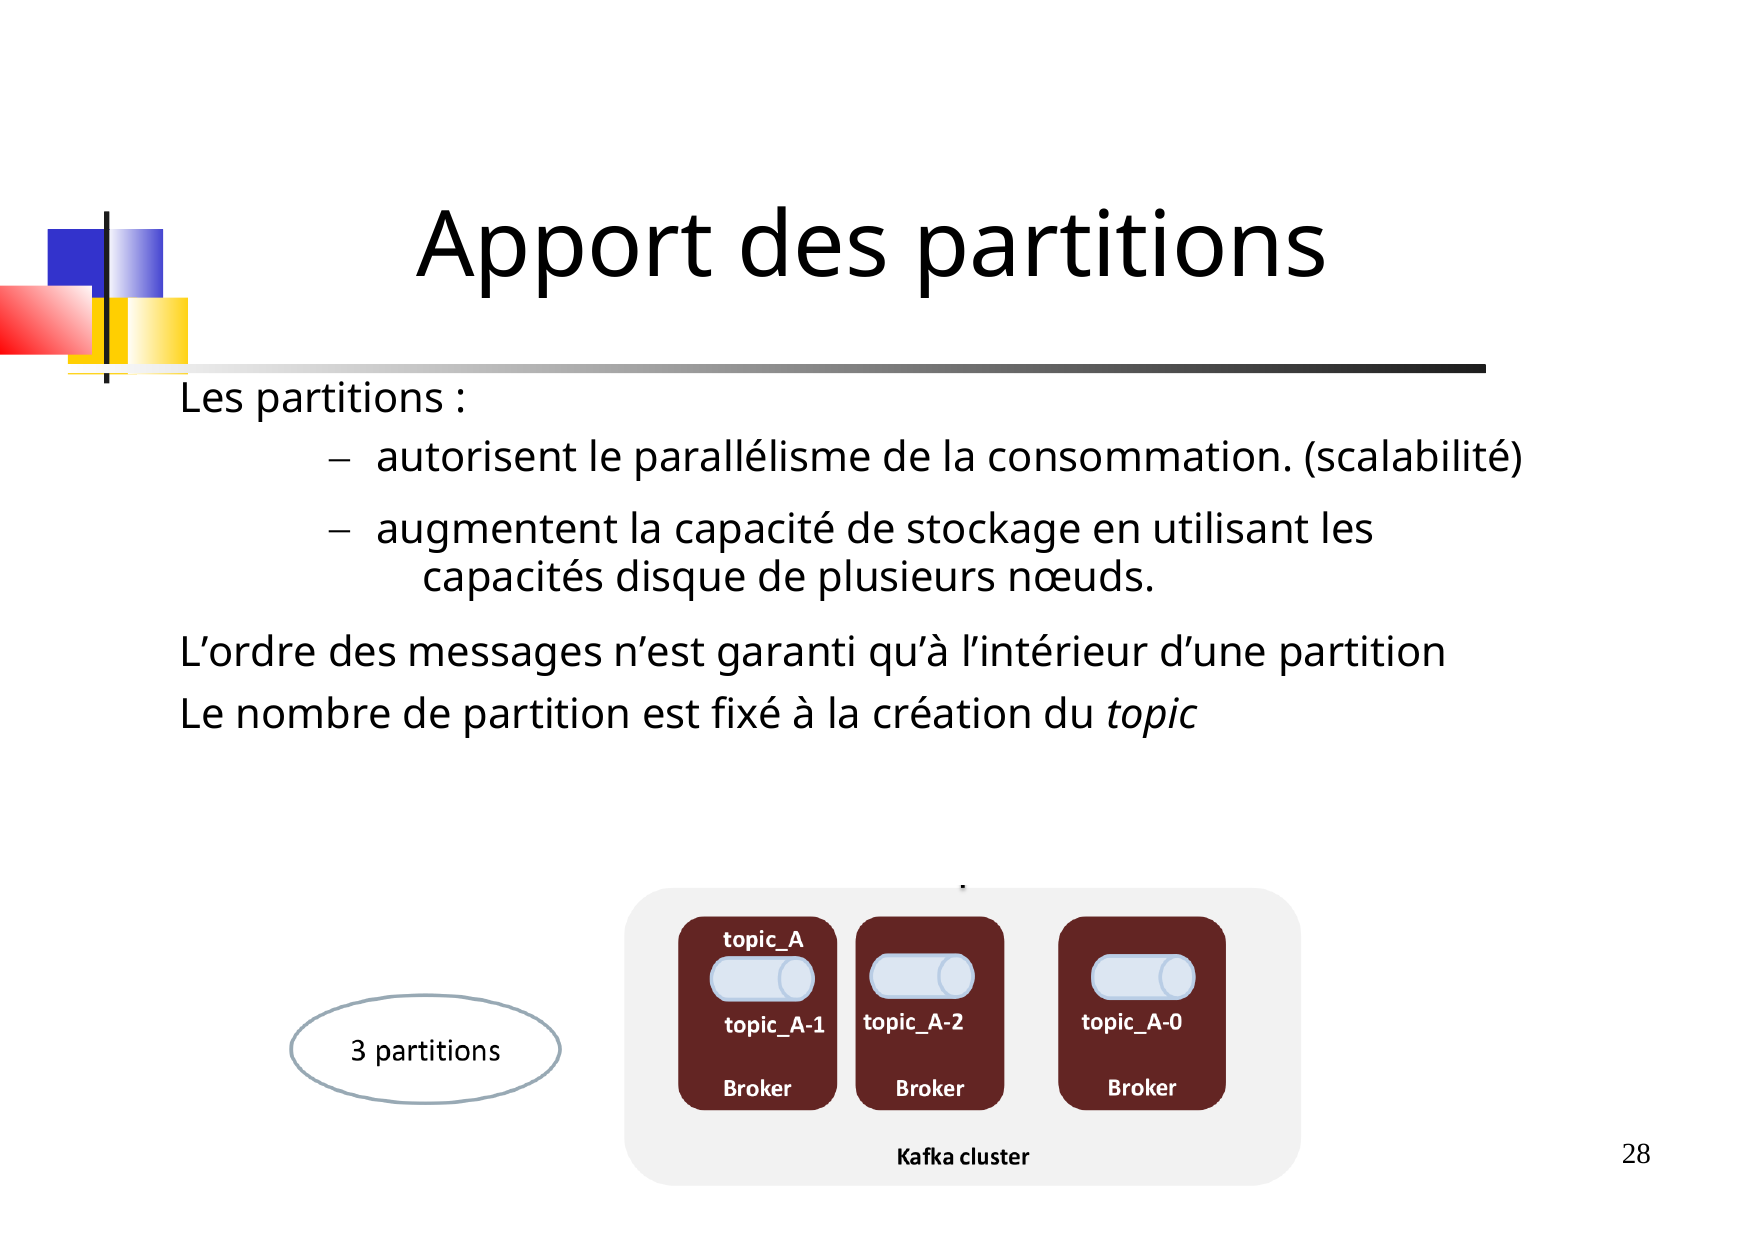

# Apport des partitions
Les partitions :
autorisent le parallélisme de la consommation. (scalabilité)
augmentent la capacité de stockage en utilisant les capacités disque de plusieurs nœuds.
L’ordre des messages n’est garanti qu’à l’intérieur d’une partition
Le nombre de partition est fixé à la création du topic